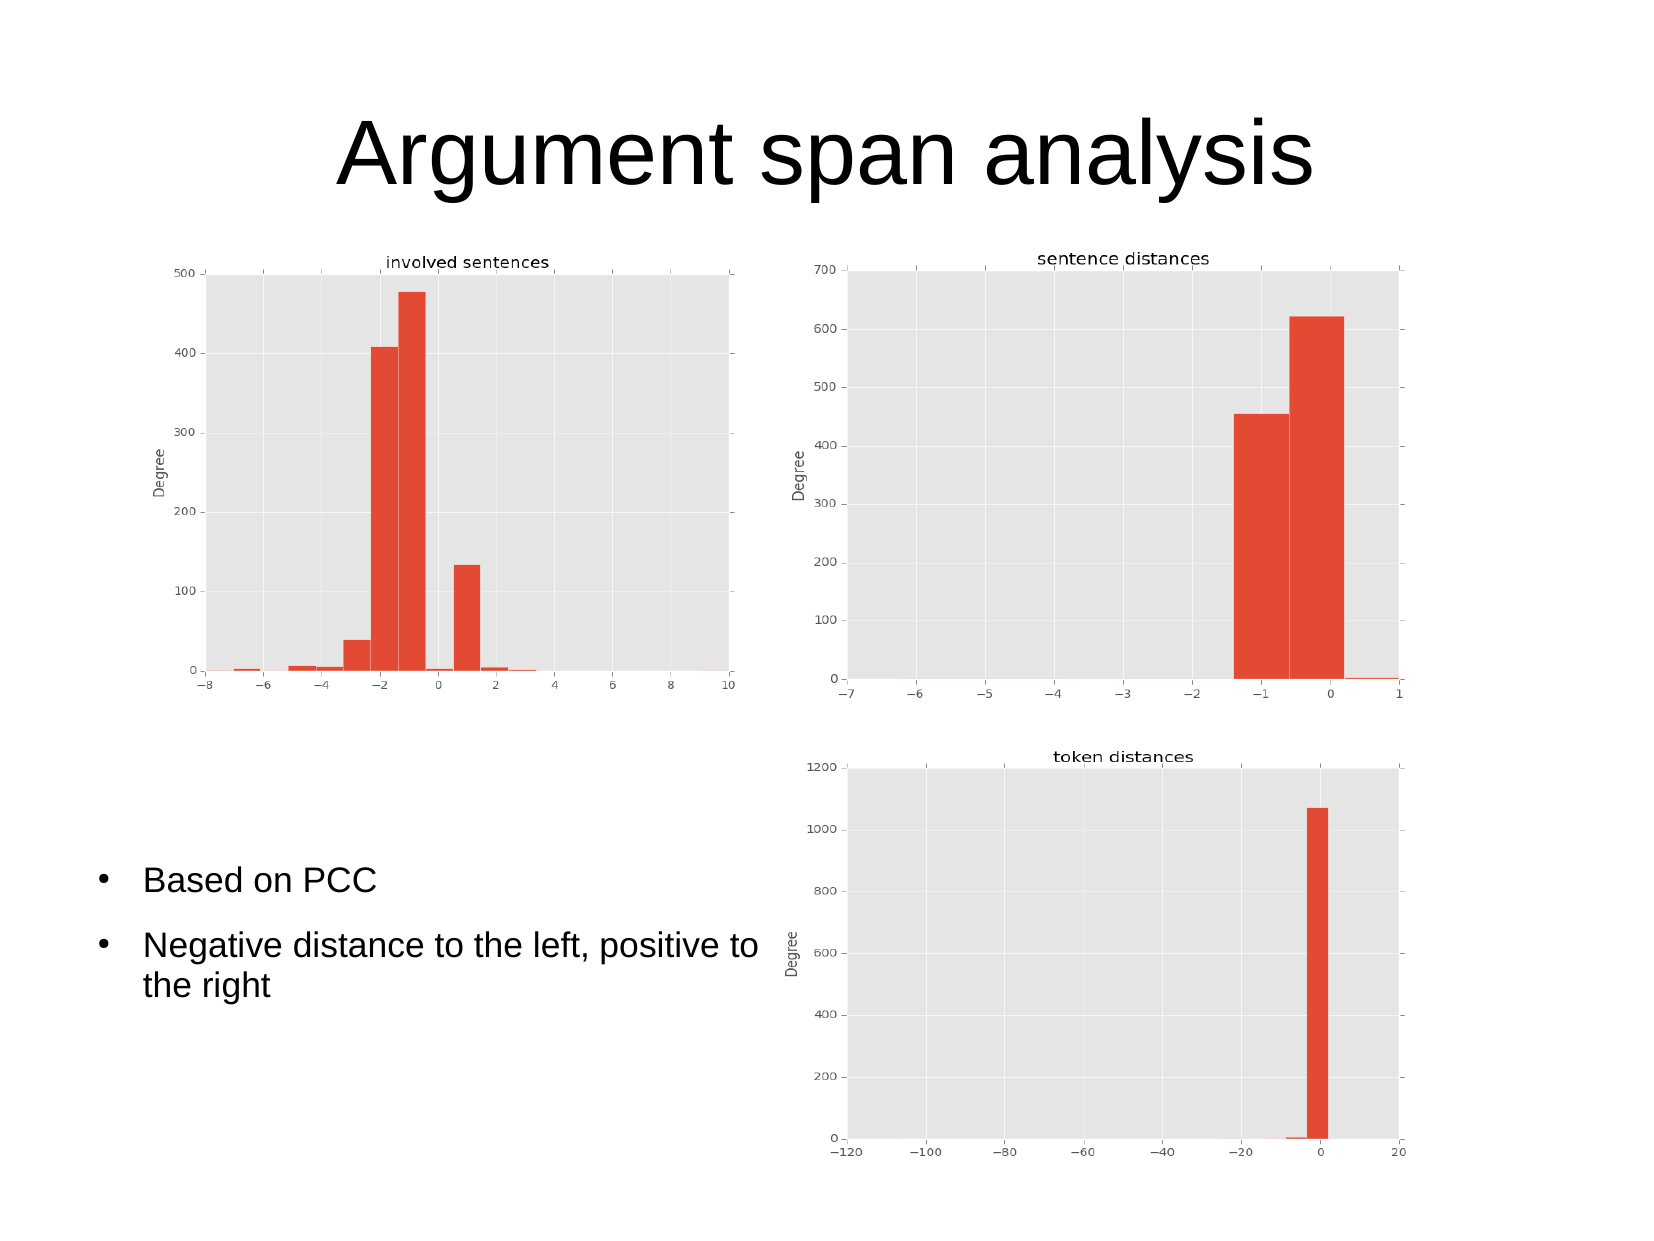

# Argument span analysis
Based on PCC
Negative distance to the left, positive to the right